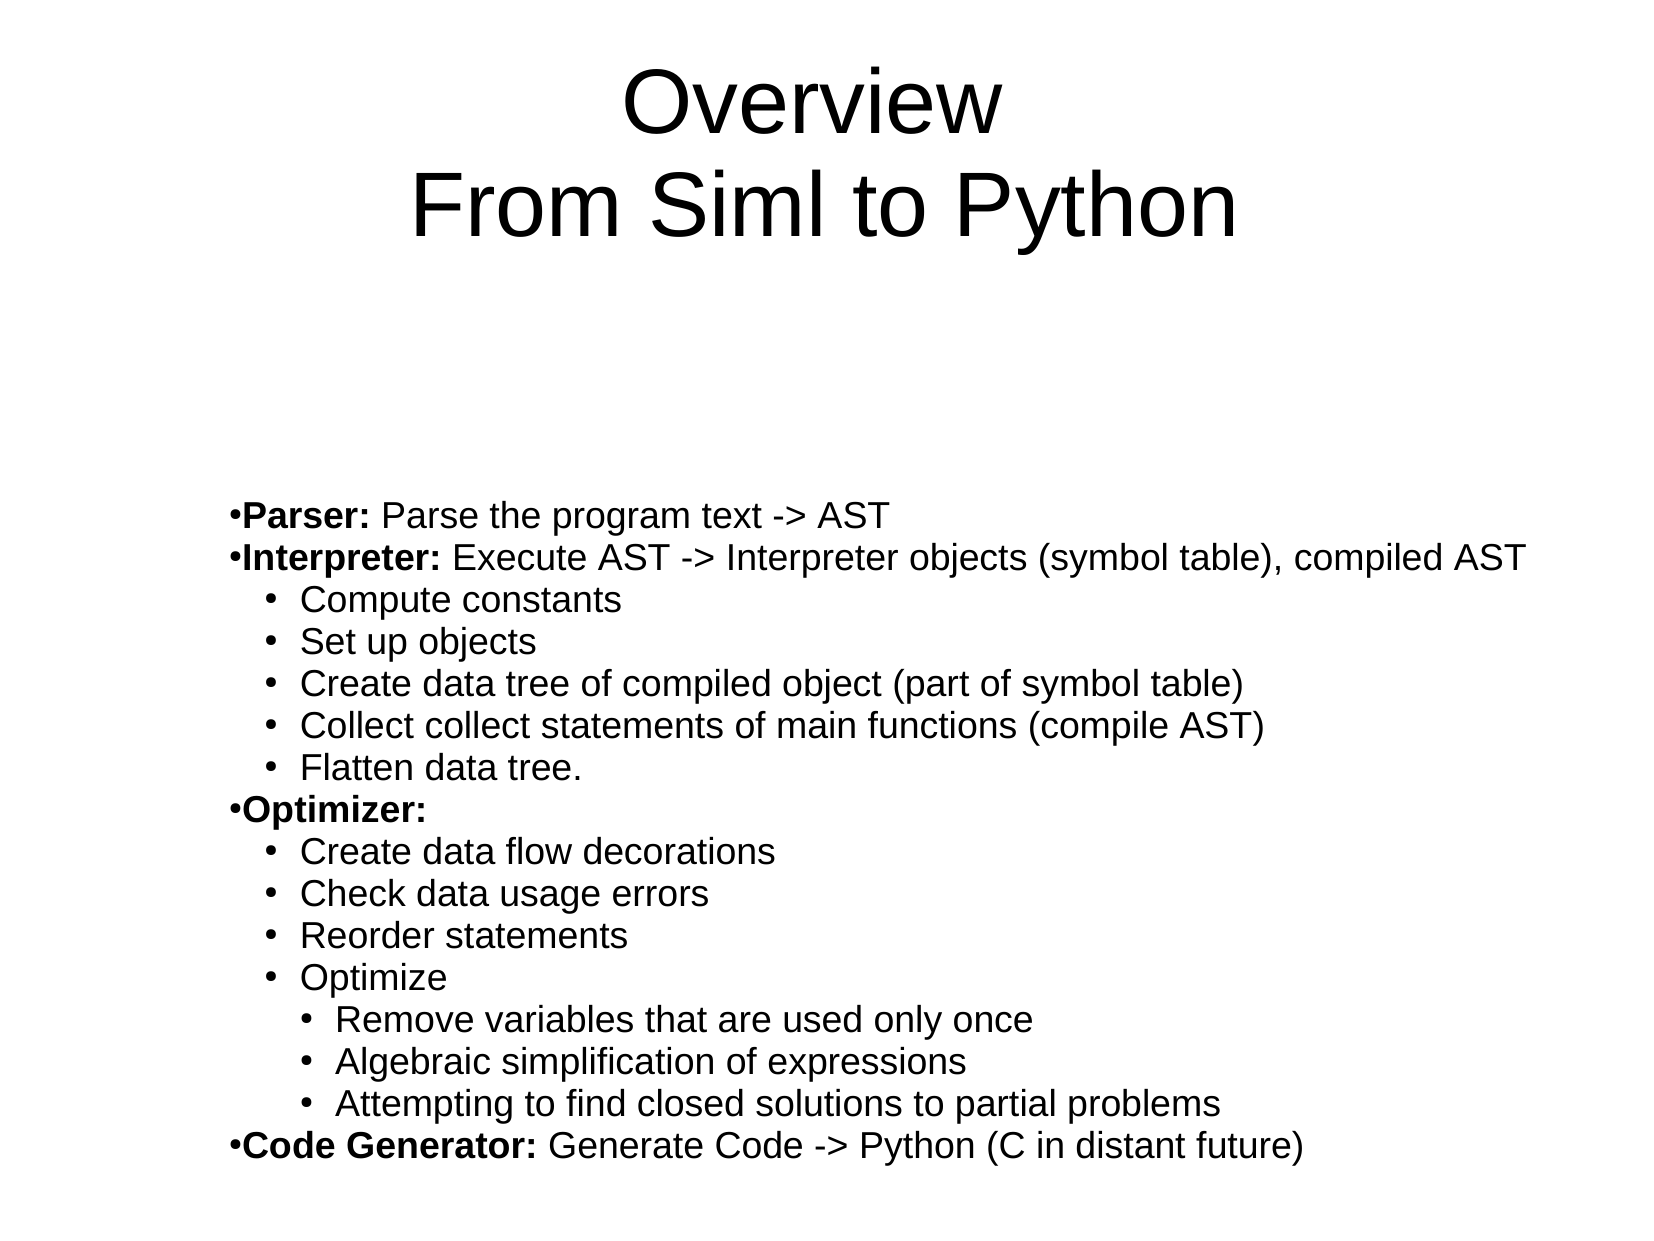

# Overview From Siml to Python
Parser: Parse the program text -> AST
Interpreter: Execute AST -> Interpreter objects (symbol table), compiled AST
Compute constants
Set up objects
Create data tree of compiled object (part of symbol table)
Collect collect statements of main functions (compile AST)
Flatten data tree.
Optimizer:
Create data flow decorations
Check data usage errors
Reorder statements
Optimize
Remove variables that are used only once
Algebraic simplification of expressions
Attempting to find closed solutions to partial problems
Code Generator: Generate Code -> Python (C in distant future)